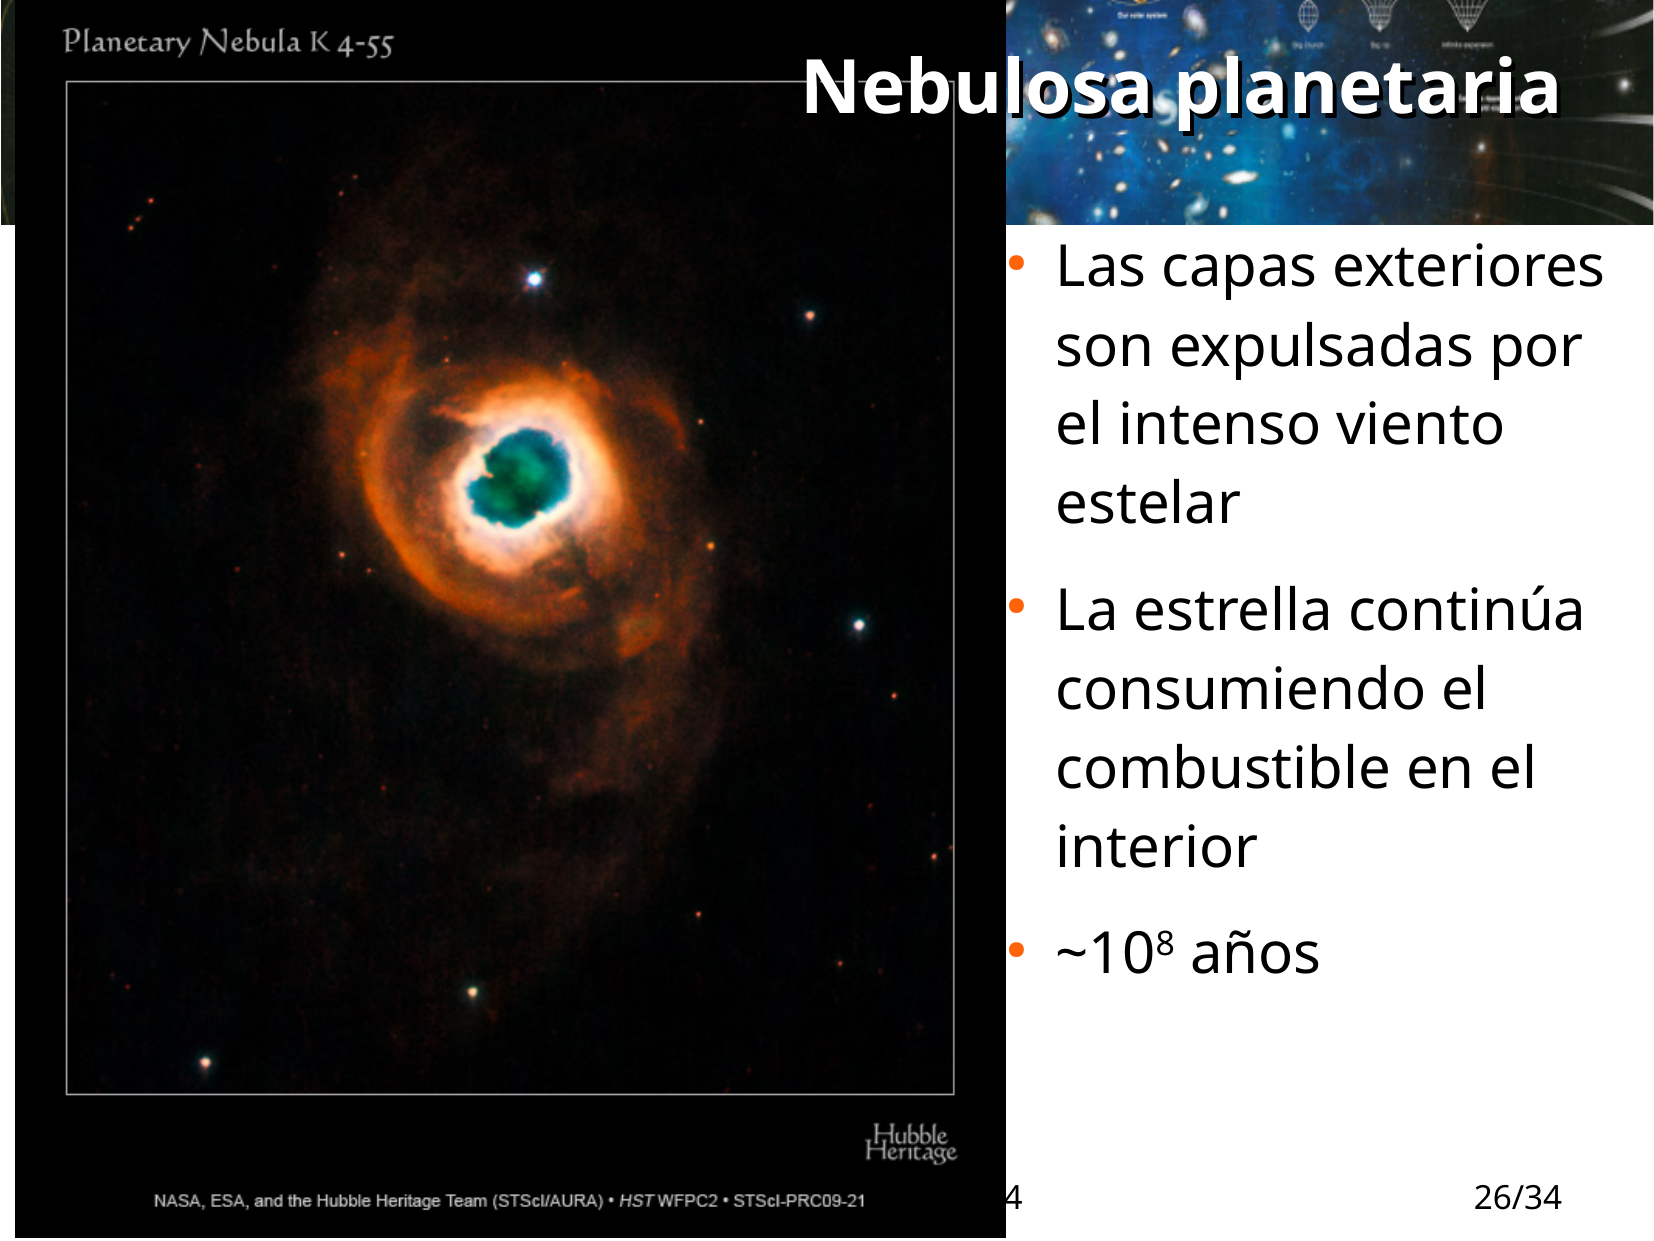

# Nebulosa planetaria
Las capas exteriores son expulsadas por el intenso viento estelar
La estrella continúa consumiendo el combustible en el interior
~108 años
Oct 16, 2019
Asorey IPAC 2019 U02C04
26